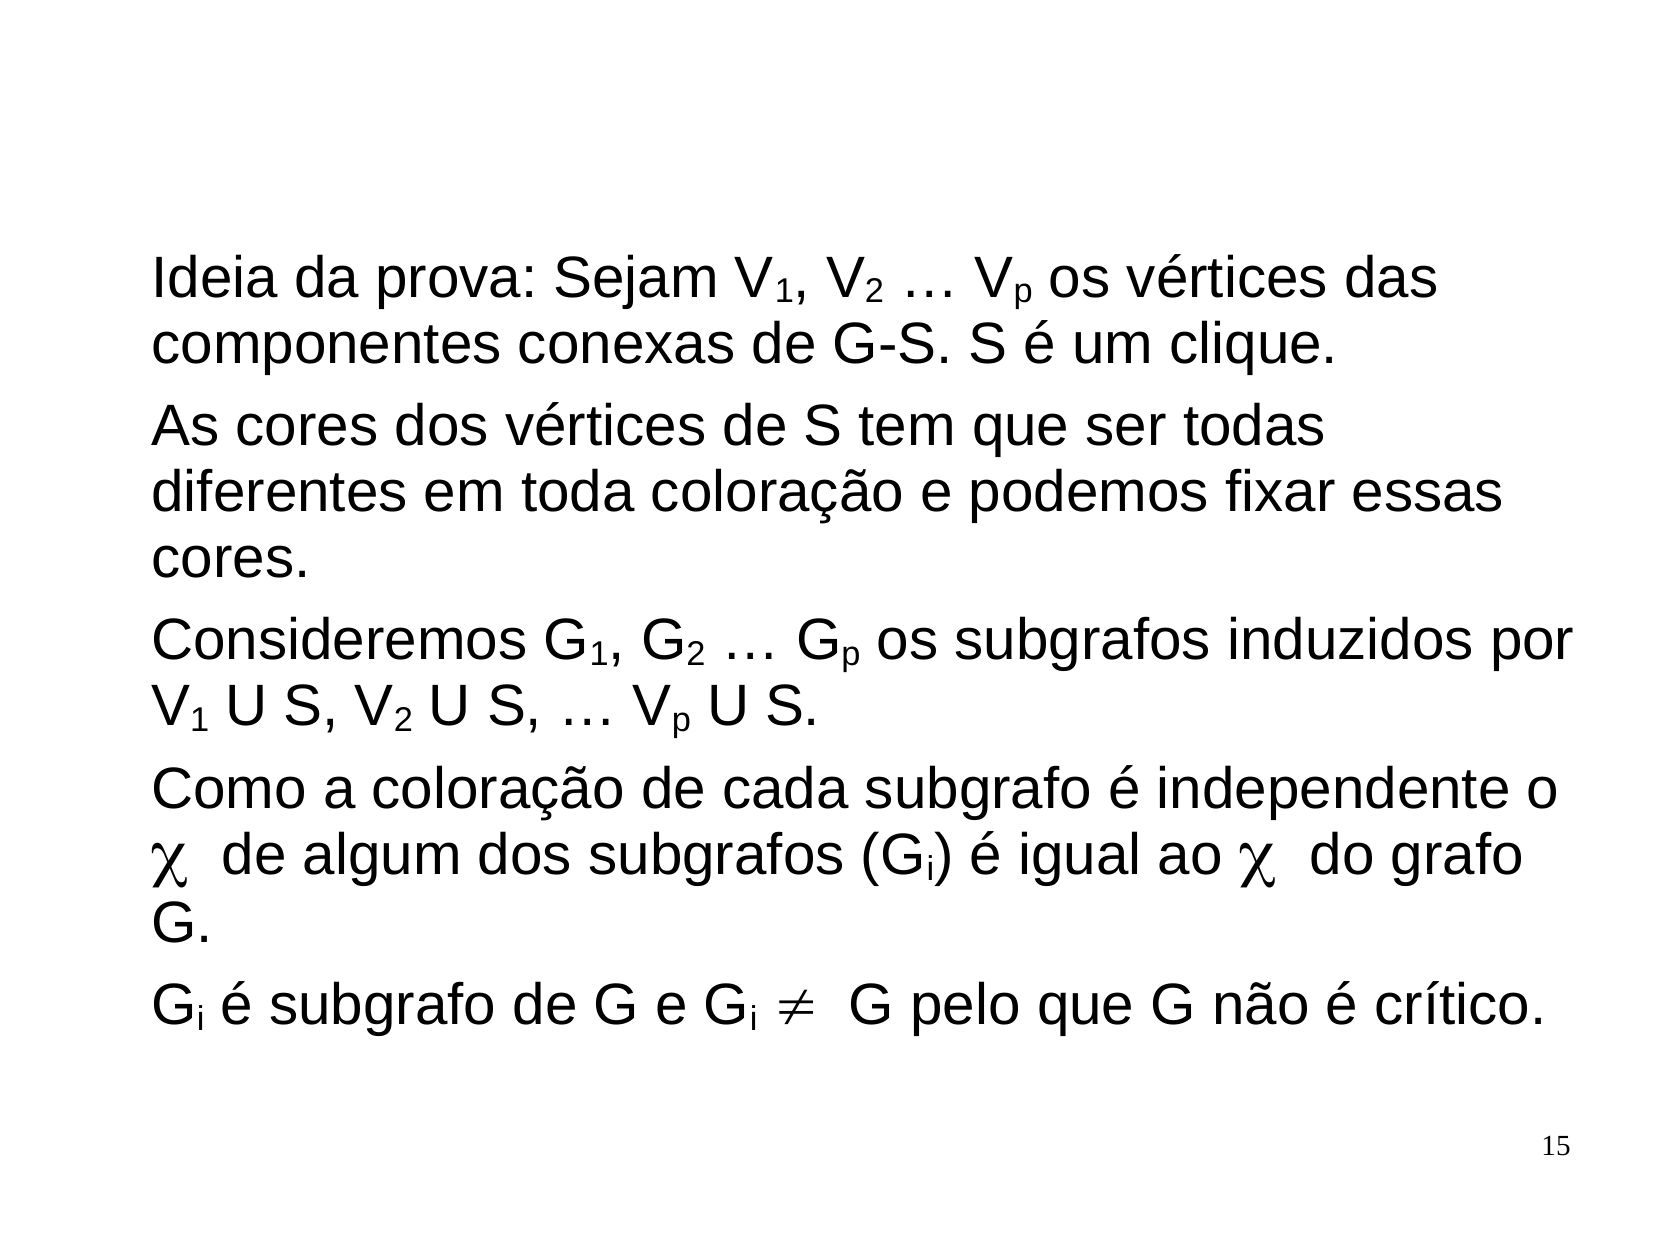

#
Ideia da prova: Sejam V1, V2 … Vp os vértices das componentes conexas de G-S. S é um clique.
As cores dos vértices de S tem que ser todas diferentes em toda coloração e podemos fixar essas cores.
Consideremos G1, G2 … Gp os subgrafos induzidos por V1 U S, V2 U S, … Vp U S.
Como a coloração de cada subgrafo é independente o  de algum dos subgrafos (Gi) é igual ao  do grafo G.
Gi é subgrafo de G e Gi  G pelo que G não é crítico.
15